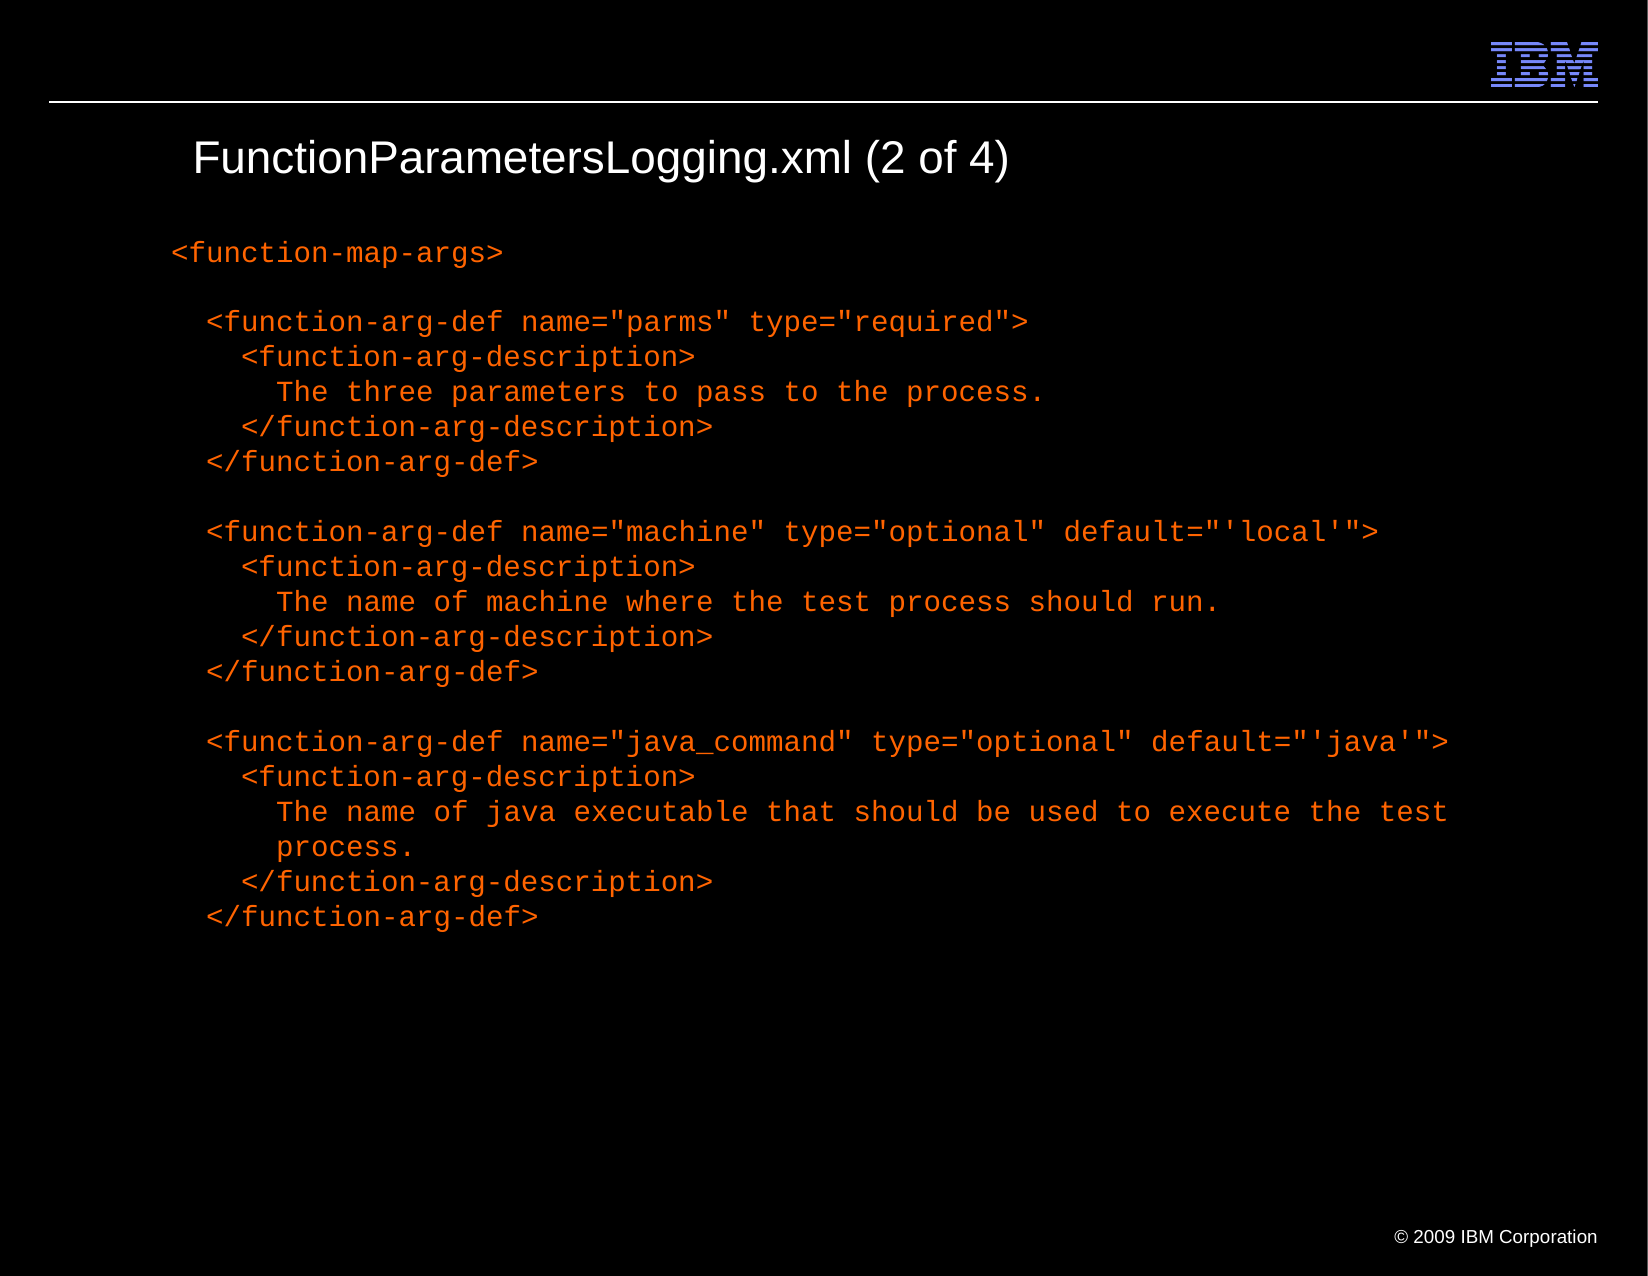

# FunctionParametersLogging.xml (2 of 4)
 <function-map-args>
 <function-arg-def name="parms" type="required">
 <function-arg-description>
 The three parameters to pass to the process.
 </function-arg-description>
 </function-arg-def>
 <function-arg-def name="machine" type="optional" default="'local'">
 <function-arg-description>
 The name of machine where the test process should run.
 </function-arg-description>
 </function-arg-def>
 <function-arg-def name="java_command" type="optional" default="'java'">
 <function-arg-description>
 The name of java executable that should be used to execute the test
 process.
 </function-arg-description>
 </function-arg-def>